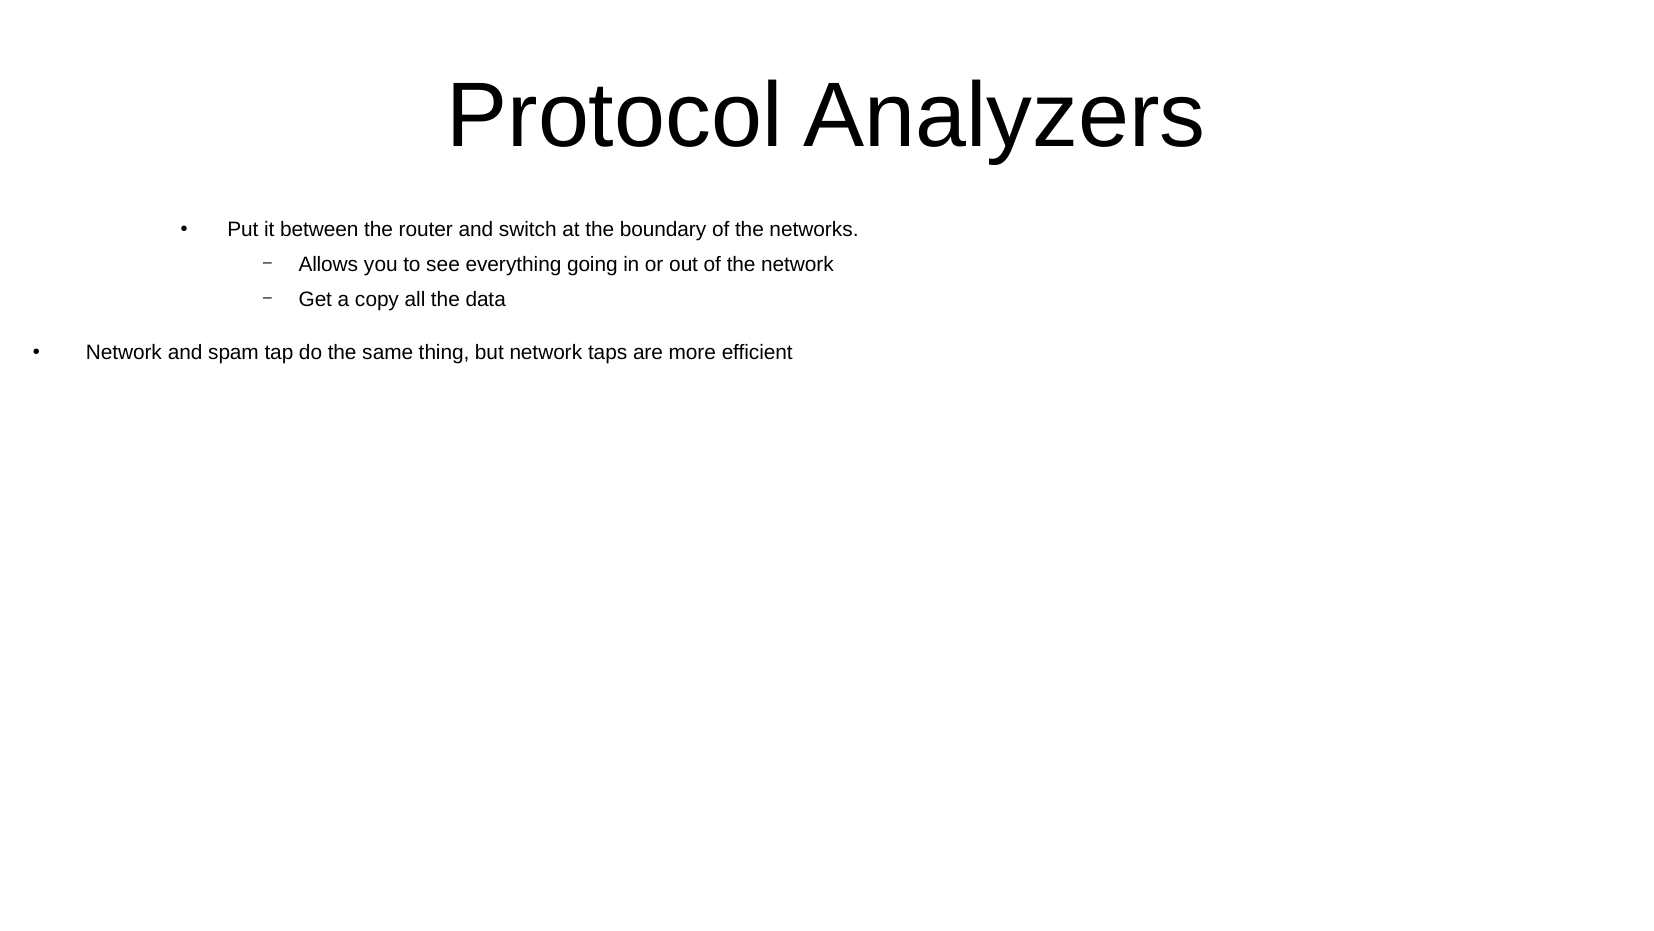

# Protocol Analyzers
Put it between the router and switch at the boundary of the networks.
Allows you to see everything going in or out of the network
Get a copy all the data
Network and spam tap do the same thing, but network taps are more efficient